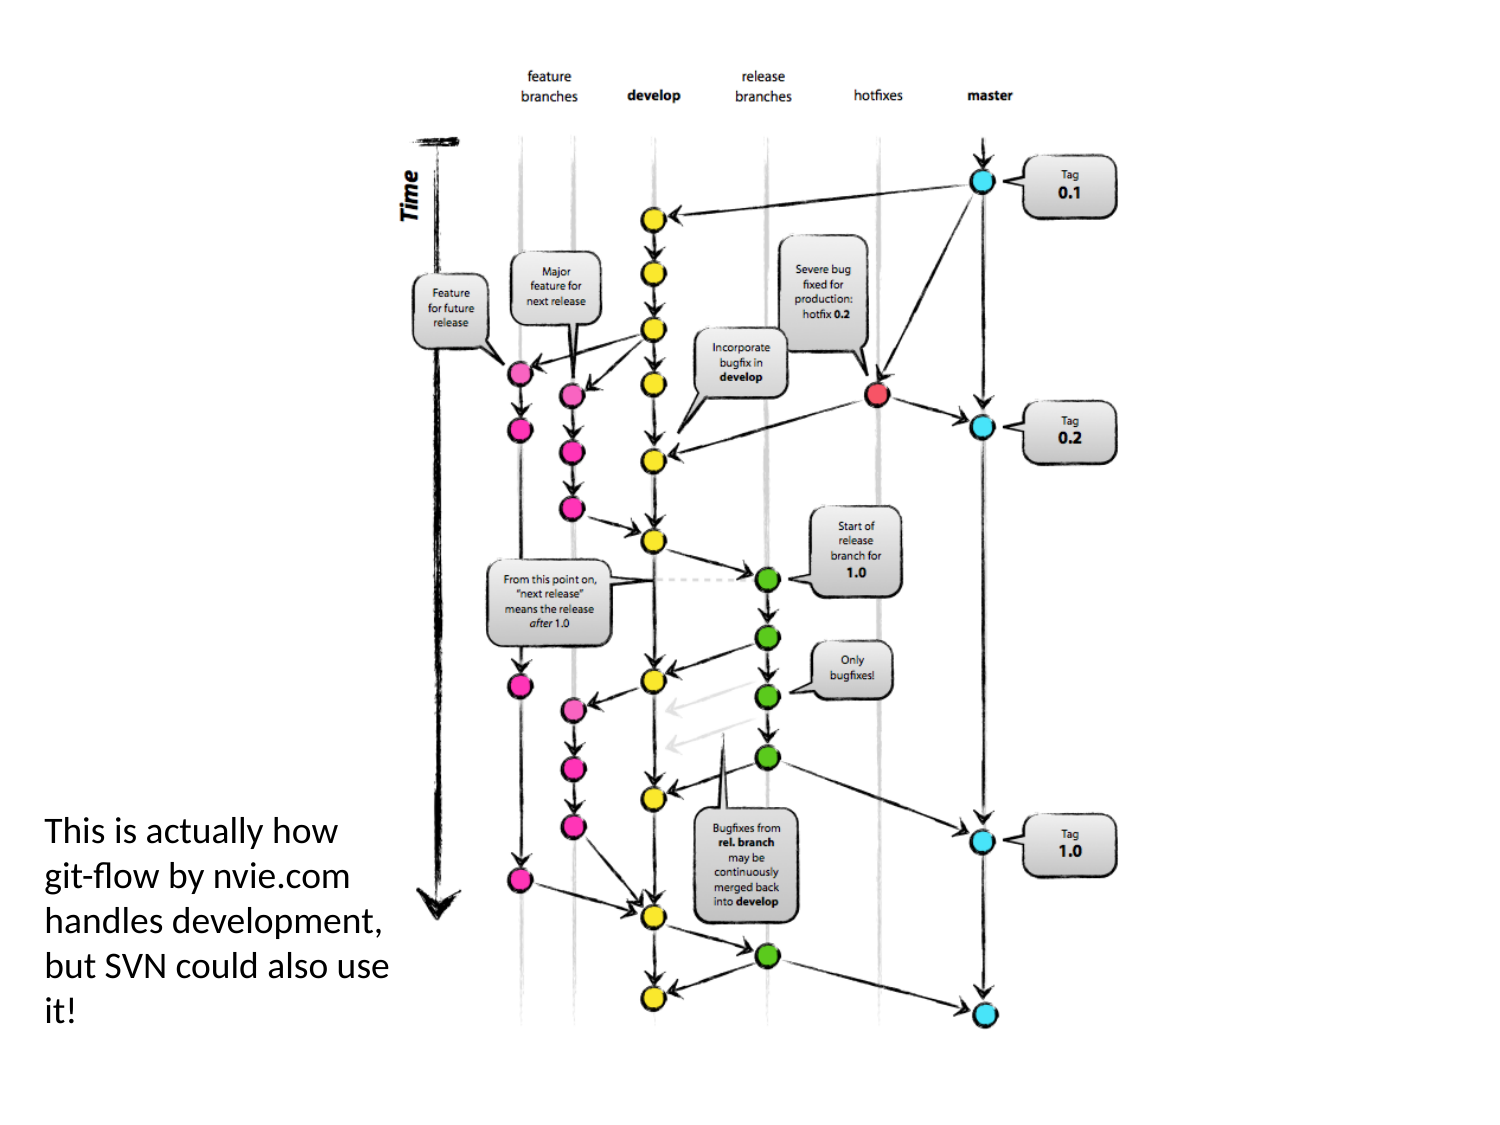

#
This is actually how
git-flow by nvie.com handles development, but SVN could also use it!